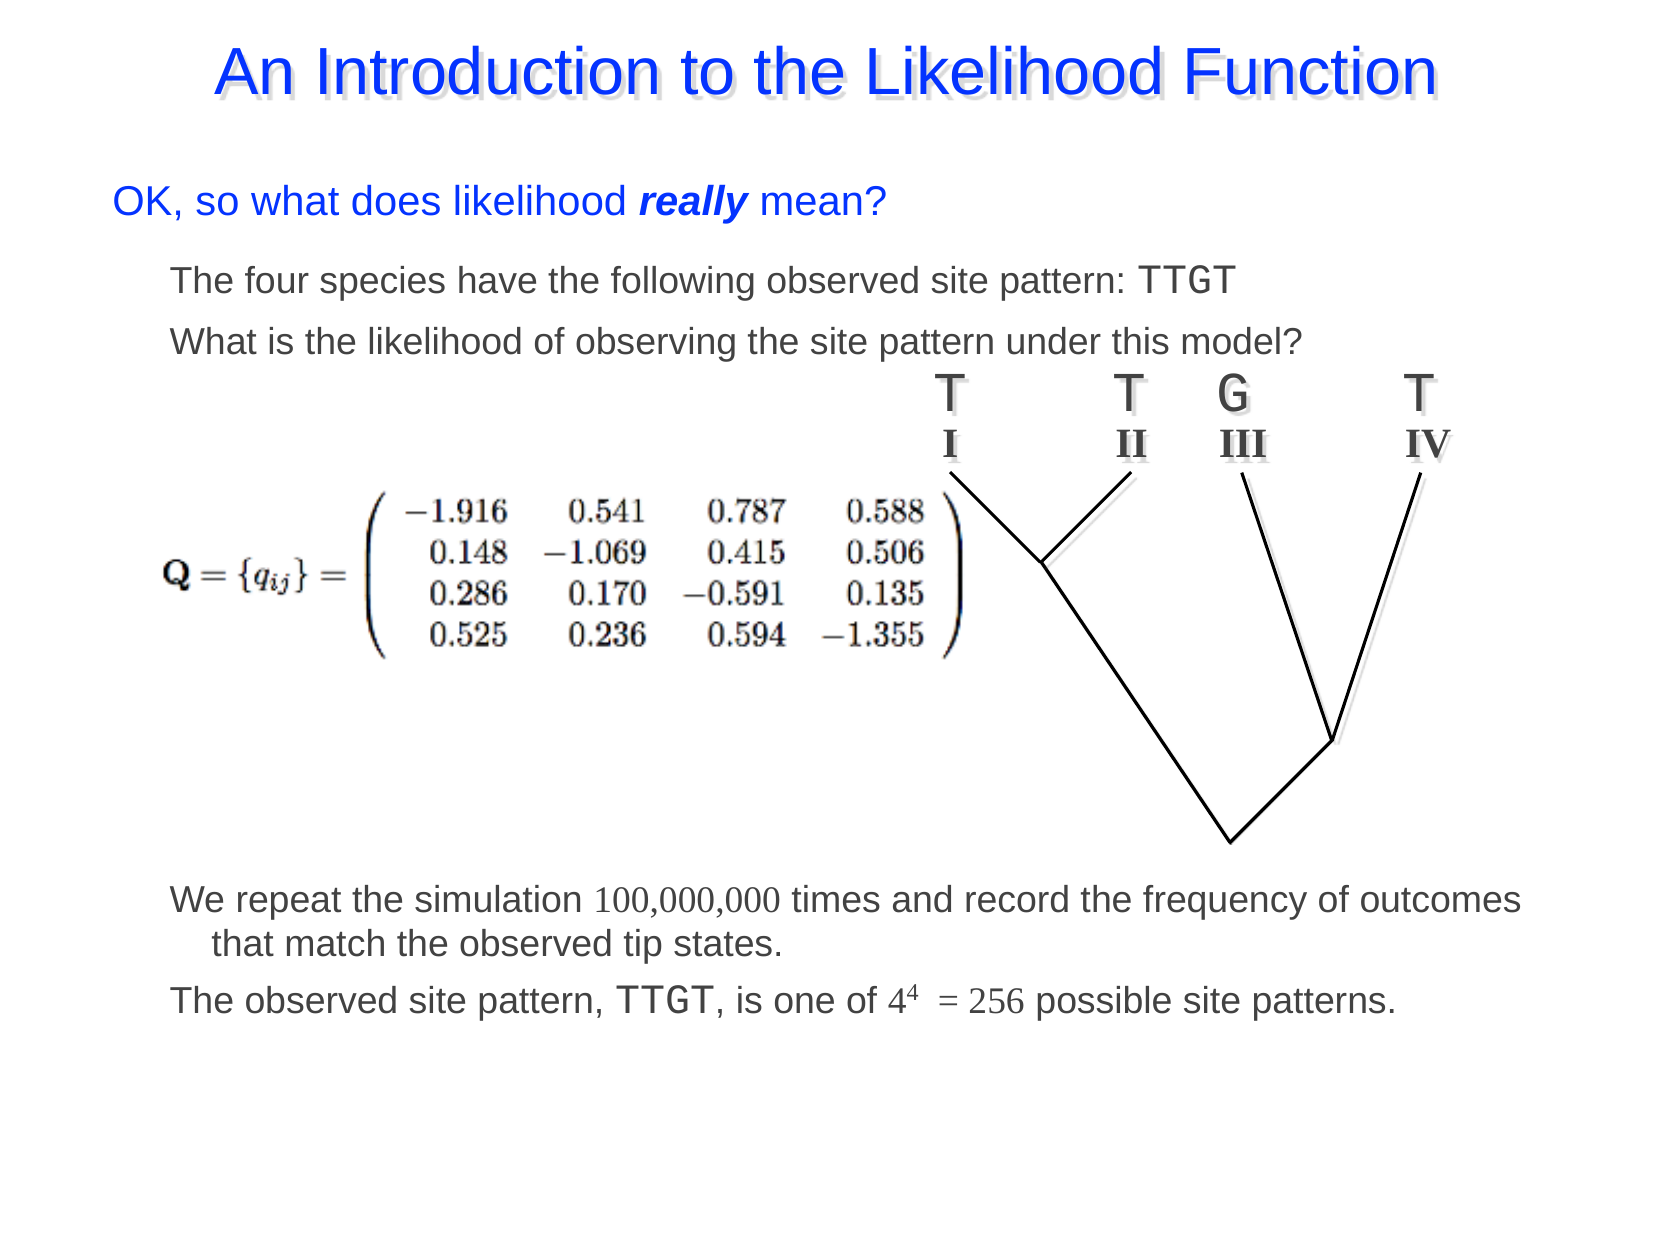

An Introduction to the Likelihood Function
OK, so what does likelihood really mean?
The four species have the following observed site pattern: TTGT
What is the likelihood of observing the site pattern under this model?
T
T
G
T
I
II
III
IV
We repeat the simulation 100,000,000 times and record the frequency of outcomes
 that match the observed tip states.
The observed site pattern, TTGT, is one of 44 = 256 possible site patterns.